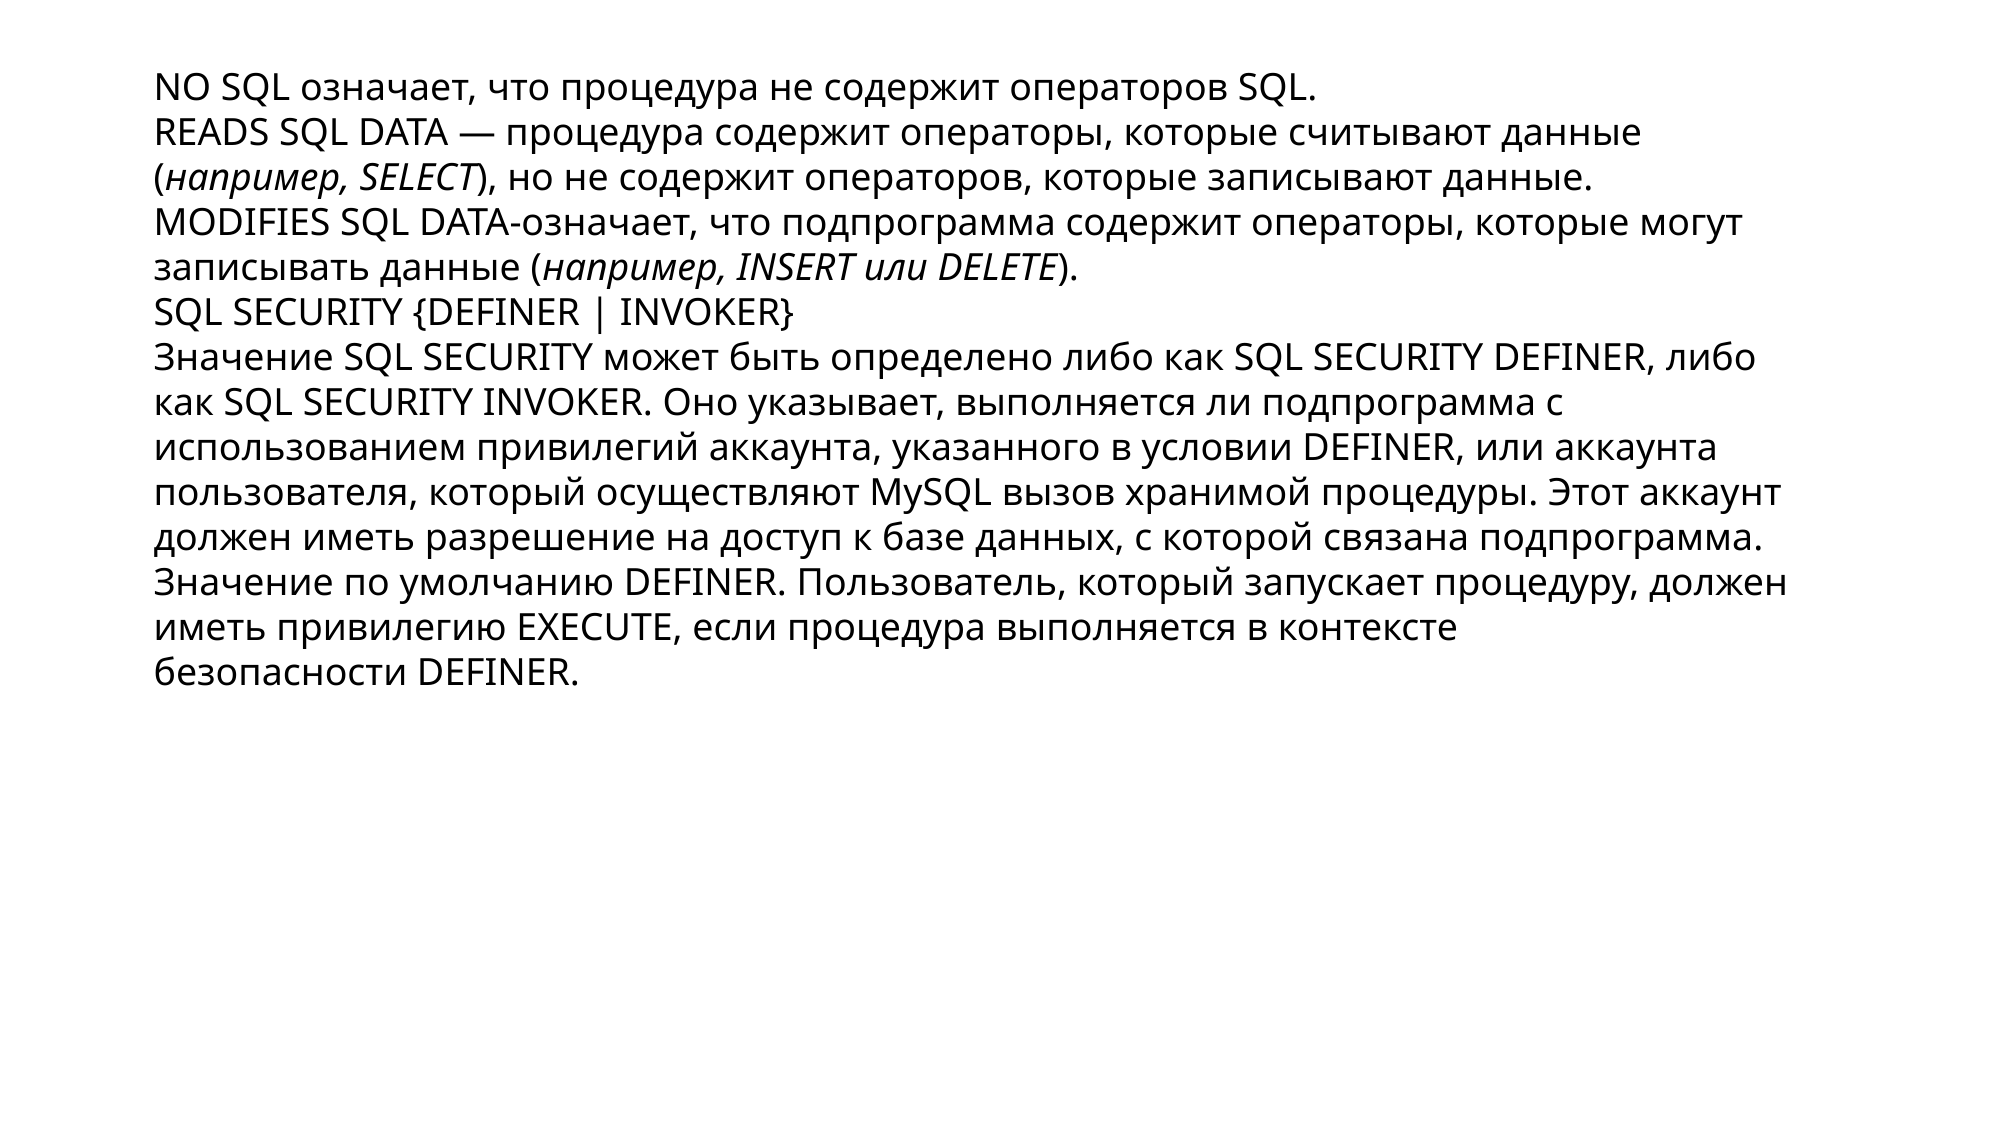

NO SQL означает, что процедура не содержит операторов SQL.
READS SQL DATA — процедура содержит операторы, которые считывают данные (например, SELECT), но не содержит операторов, которые записывают данные.
MODIFIES SQL DATA-означает, что подпрограмма содержит операторы, которые могут записывать данные (например, INSERT или DELETE).
SQL SECURITY {DEFINER | INVOKER}
Значение SQL SECURITY может быть определено либо как SQL SECURITY DEFINER, либо как SQL SECURITY INVOKER. Оно указывает, выполняется ли подпрограмма с использованием привилегий аккаунта, указанного в условии DEFINER, или аккаунта пользователя, который осуществляют MySQL вызов хранимой процедуры. Этот аккаунт должен иметь разрешение на доступ к базе данных, с которой связана подпрограмма. Значение по умолчанию DEFINER. Пользователь, который запускает процедуру, должен иметь привилегию EXECUTE, если процедура выполняется в контексте безопасности DEFINER.